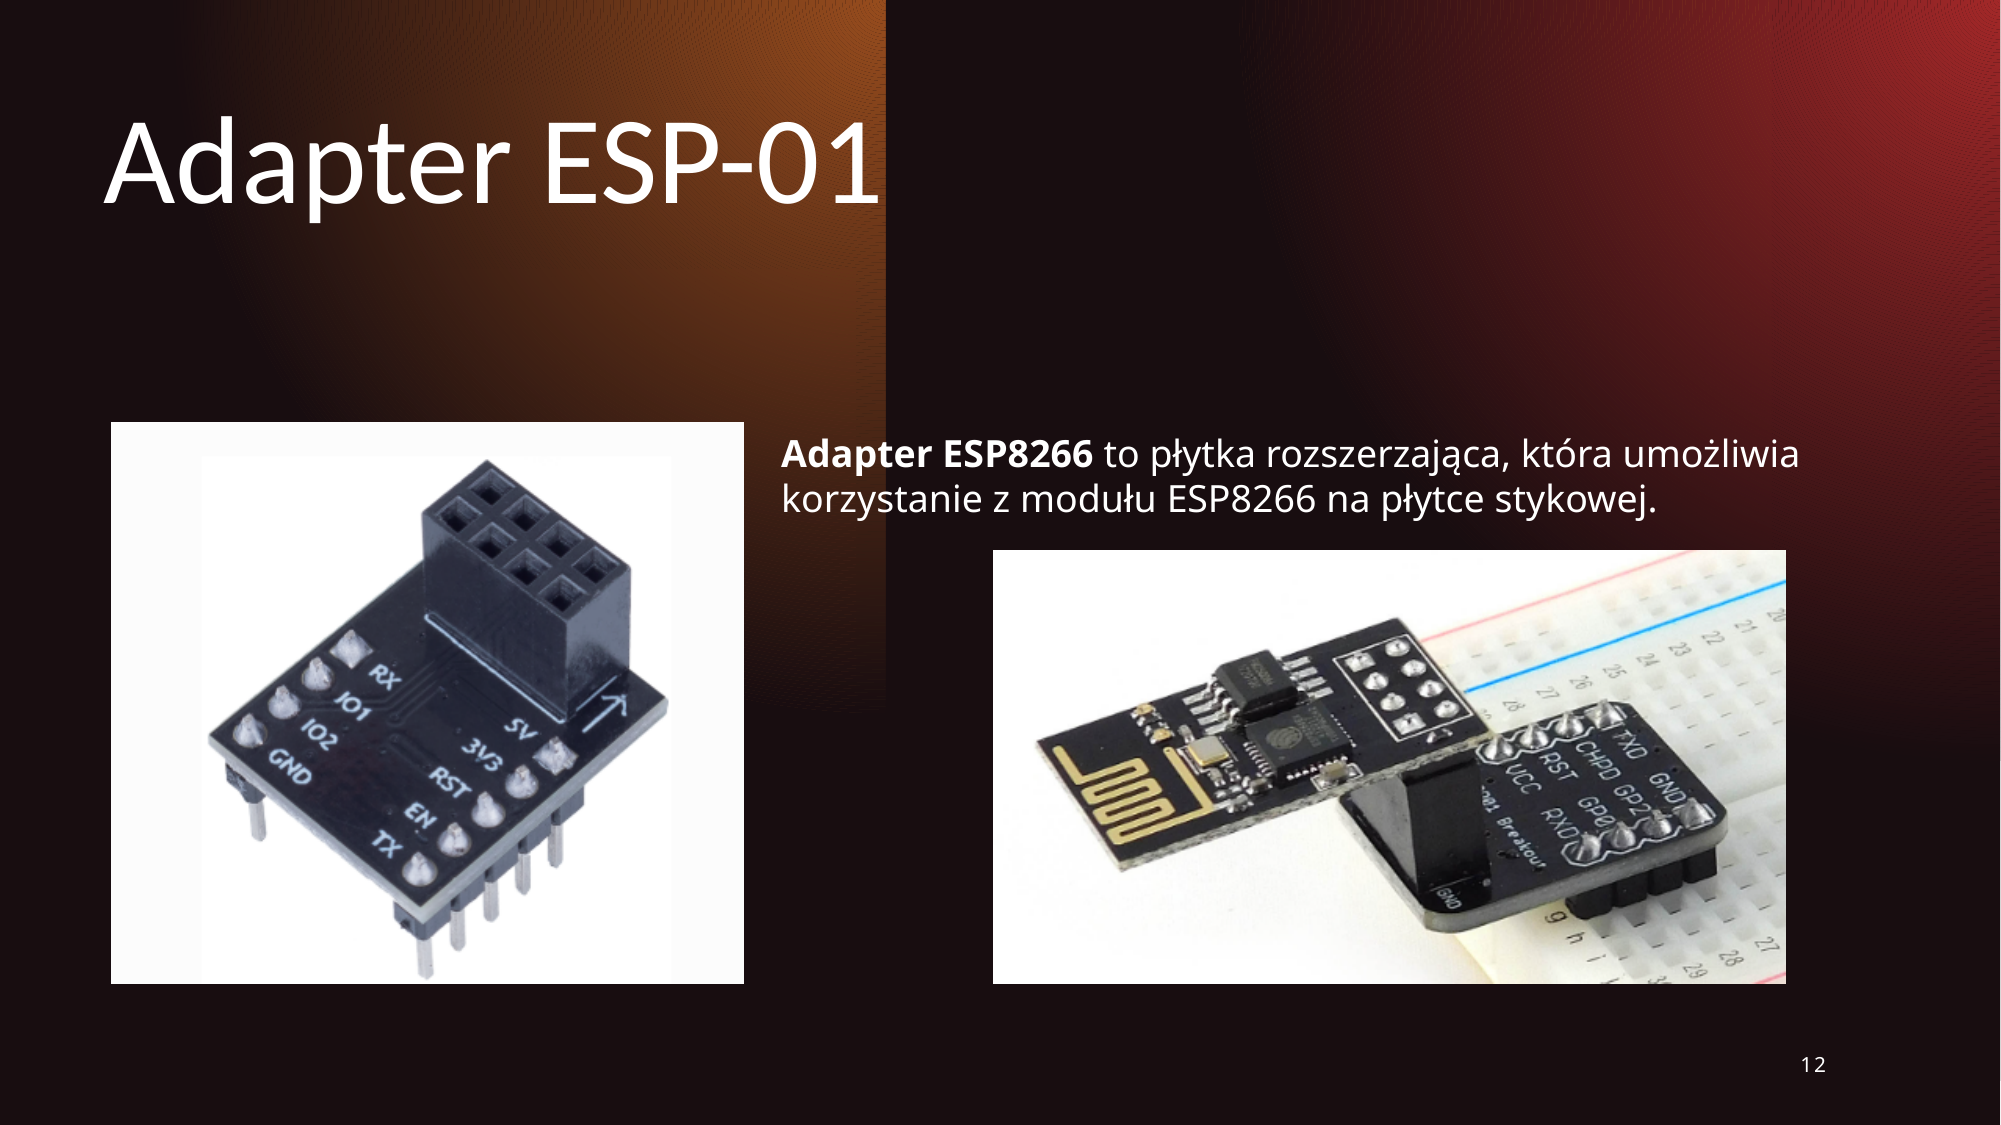

# Adapter ESP-01
Adapter ESP8266 to płytka rozszerzająca, która umożliwia korzystanie z modułu ESP8266 na płytce stykowej.